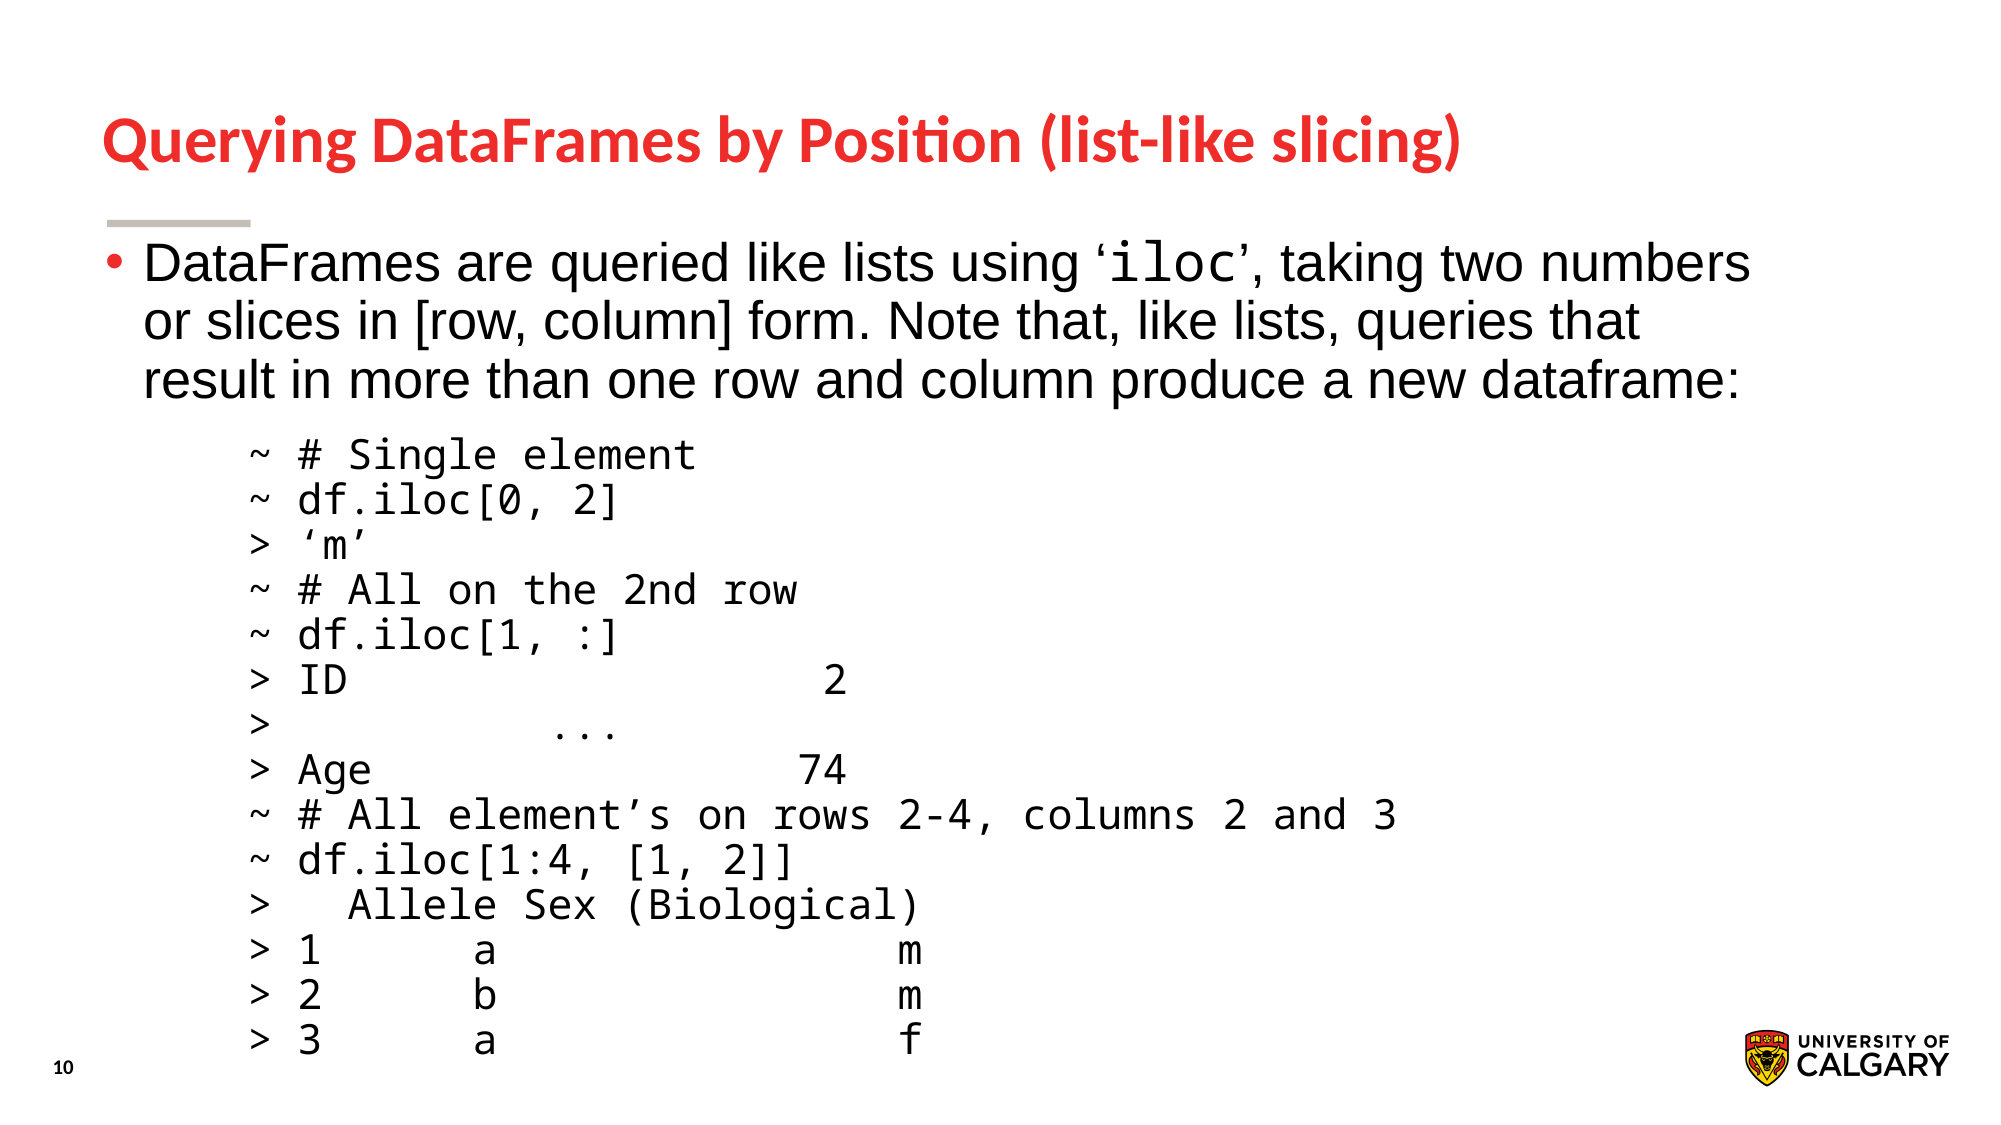

# Querying DataFrames by Position (list-like slicing)
DataFrames are queried like lists using ‘iloc’, taking two numbers or slices in [row, column] form. Note that, like lists, queries that result in more than one row and column produce a new dataframe:
~ # Single element
~ df.iloc[0, 2]
> ‘m’
~ # All on the 2nd row
~ df.iloc[1, :]
> ID 2
> ...
> Age 74
~ # All element’s on rows 2-4, columns 2 and 3
~ df.iloc[1:4, [1, 2]]
> Allele Sex (Biological)
> 1 a m
> 2 b m
> 3 a f